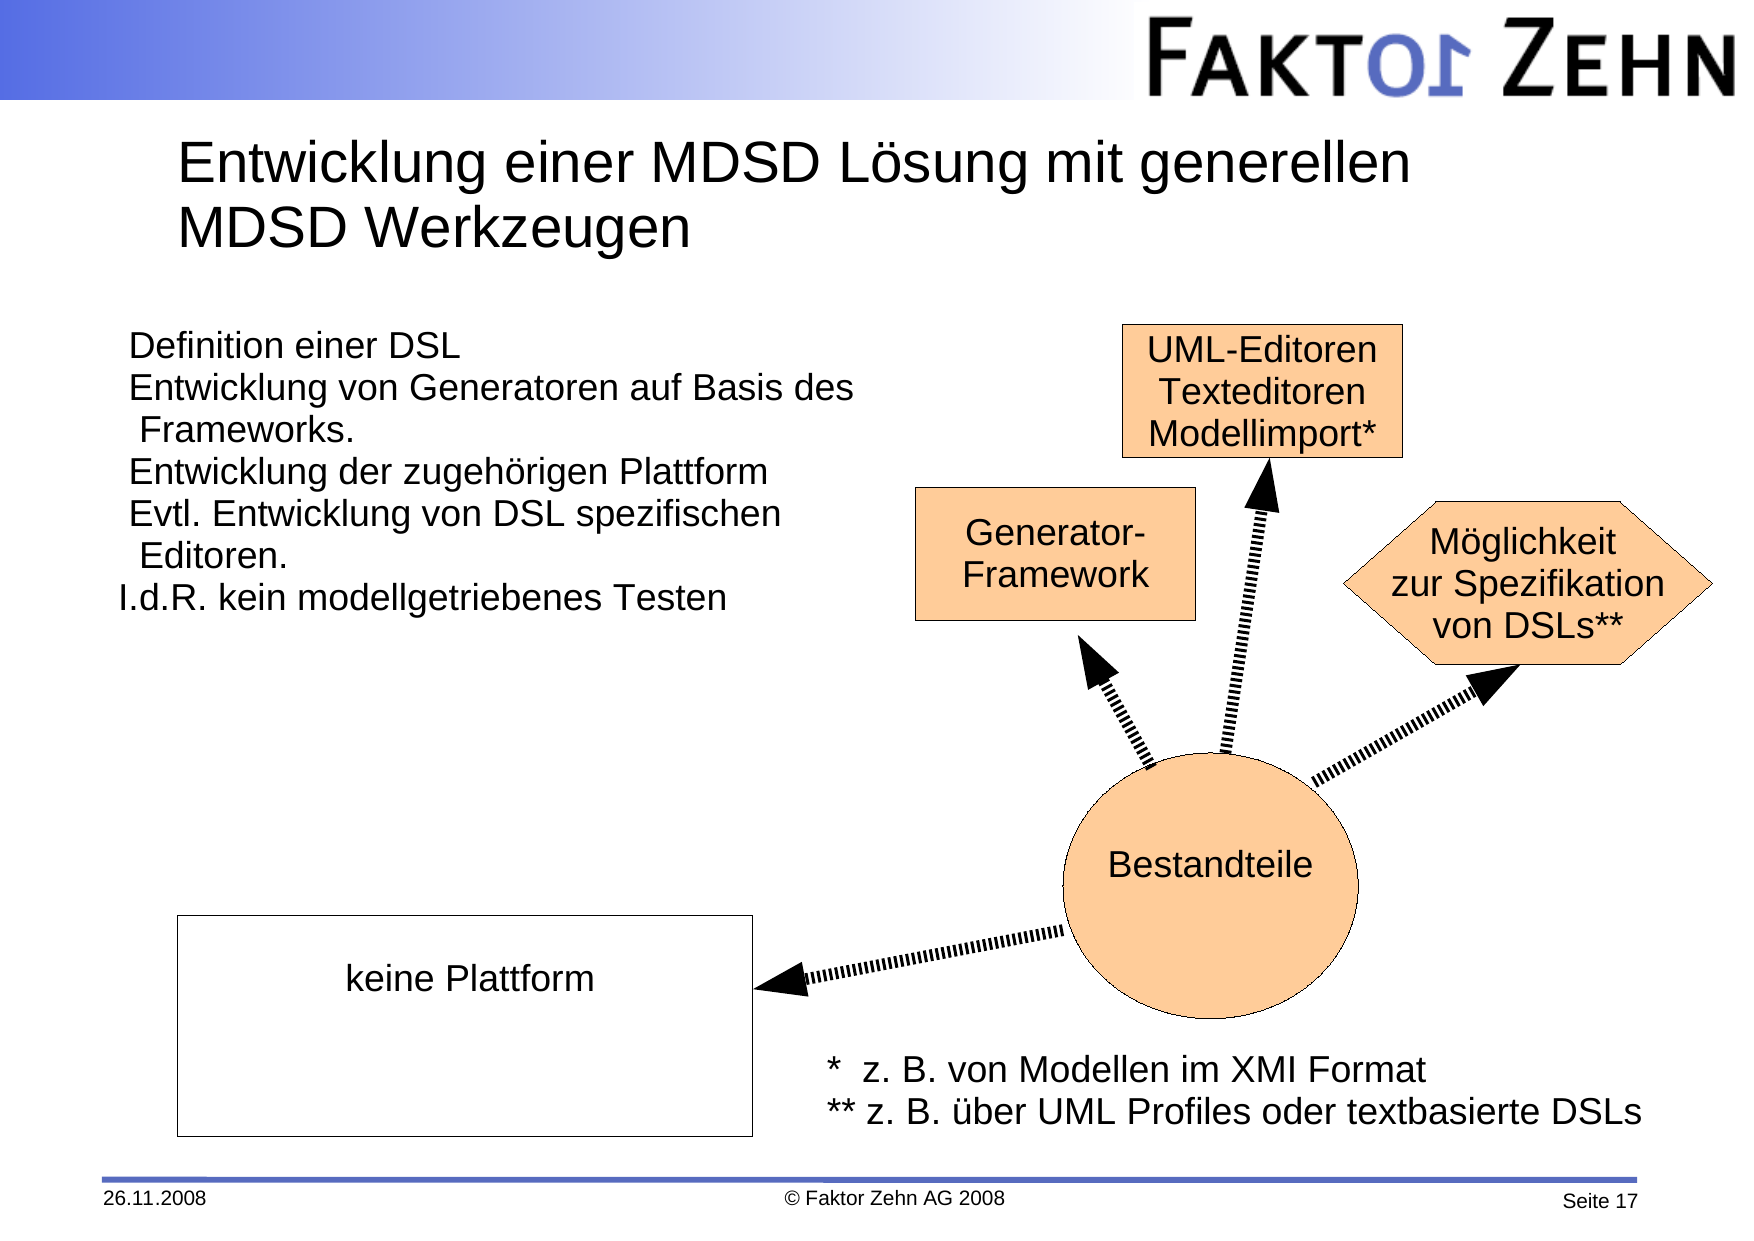

# Entwicklung einer MDSD Lösung mit generellen MDSD Werkzeugen
 Definition einer DSL
 Entwicklung von Generatoren auf Basis des
 Frameworks.
 Entwicklung der zugehörigen Plattform
 Evtl. Entwicklung von DSL spezifischen
 Editoren.
I.d.R. kein modellgetriebenes Testen
UML-Editoren
Texteditoren
Modellimport*
Generator-
Framework
Möglichkeit
zur Spezifikation
von DSLs**
Bestandteile
 keine Plattform
* z. B. von Modellen im XMI Format
** z. B. über UML Profiles oder textbasierte DSLs